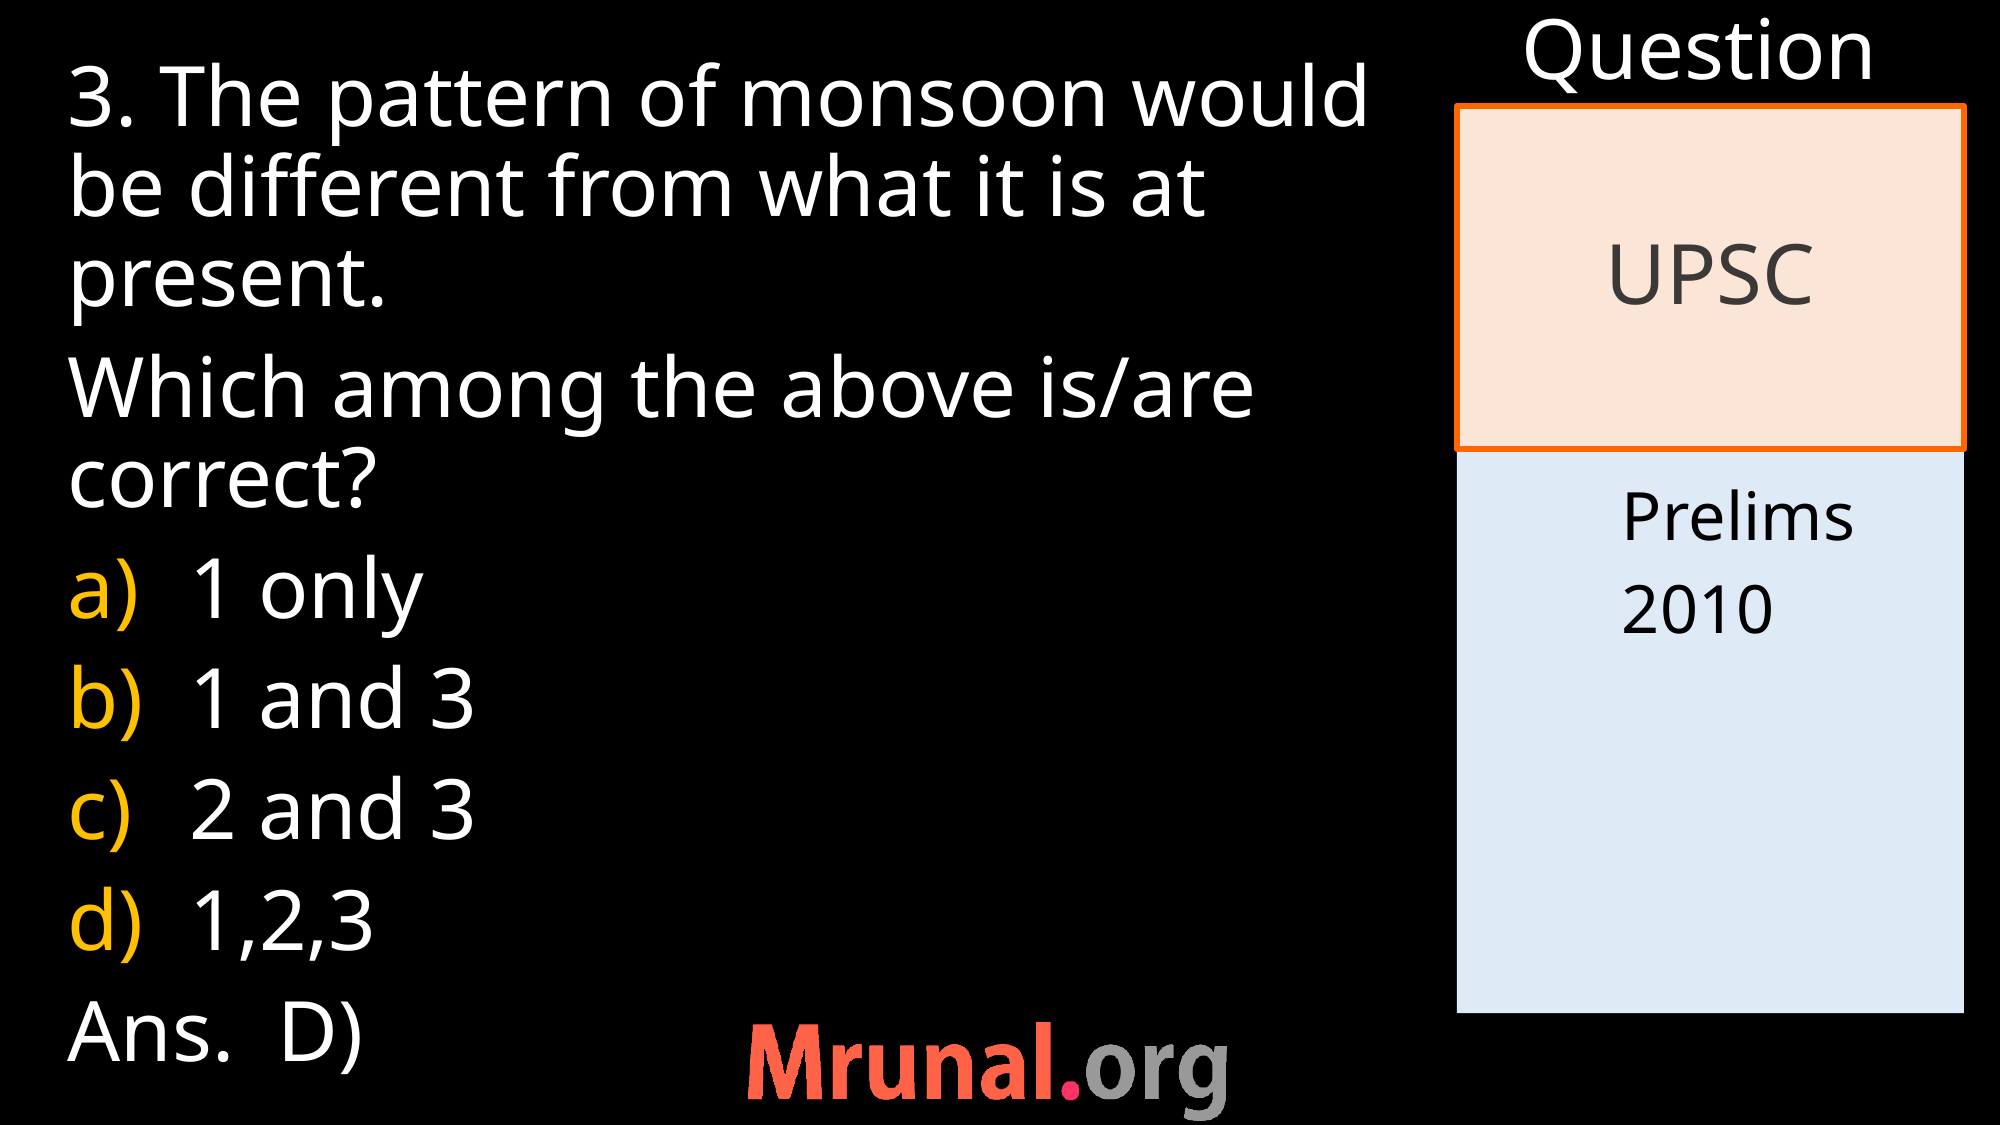

Question
3. The pattern of monsoon would be different from what it is at present.
Which among the above is/are correct?
1 only
1 and 3
2 and 3
1,2,3
Ans. D)
UPSC
# Prelims
	2010